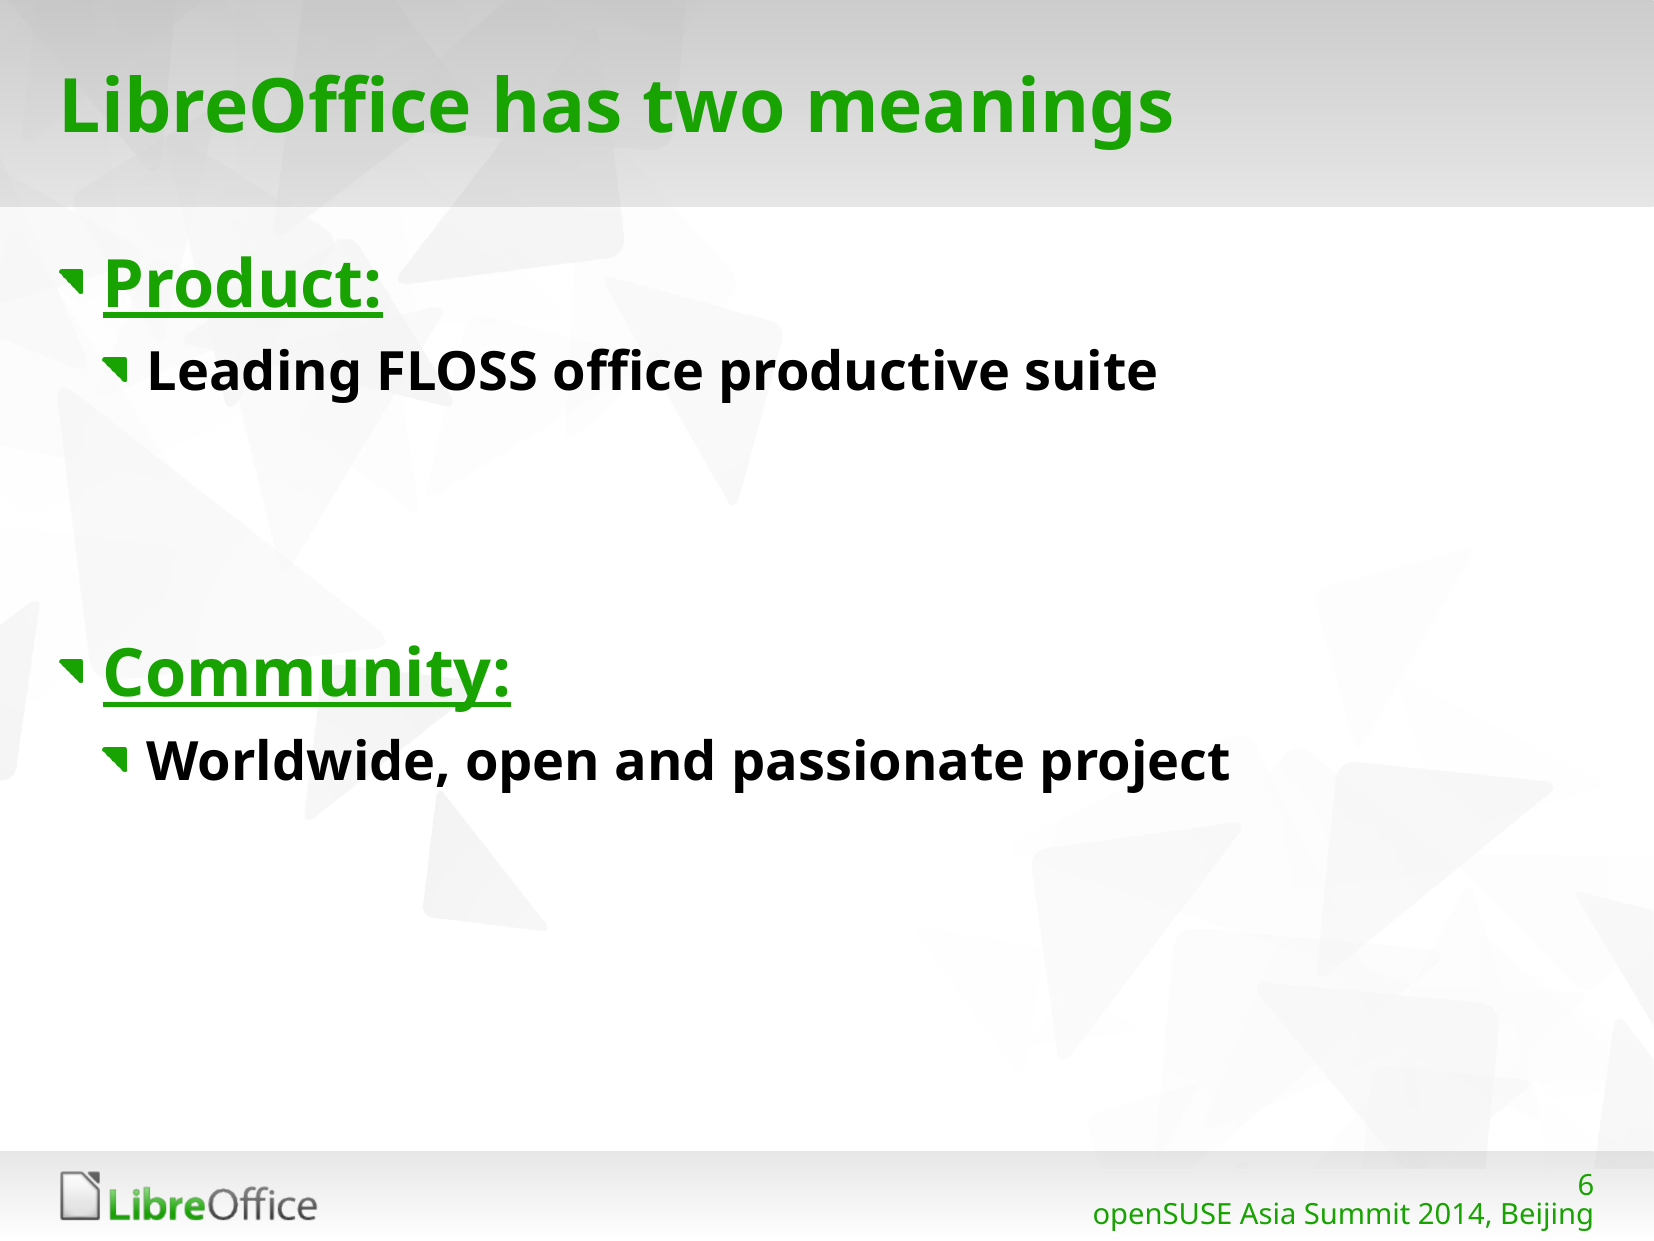

# LibreOffice has two meanings
Product:
Leading FLOSS office productive suite
Community:
Worldwide, open and passionate project
6
openSUSE Asia Summit 2014, Beijing